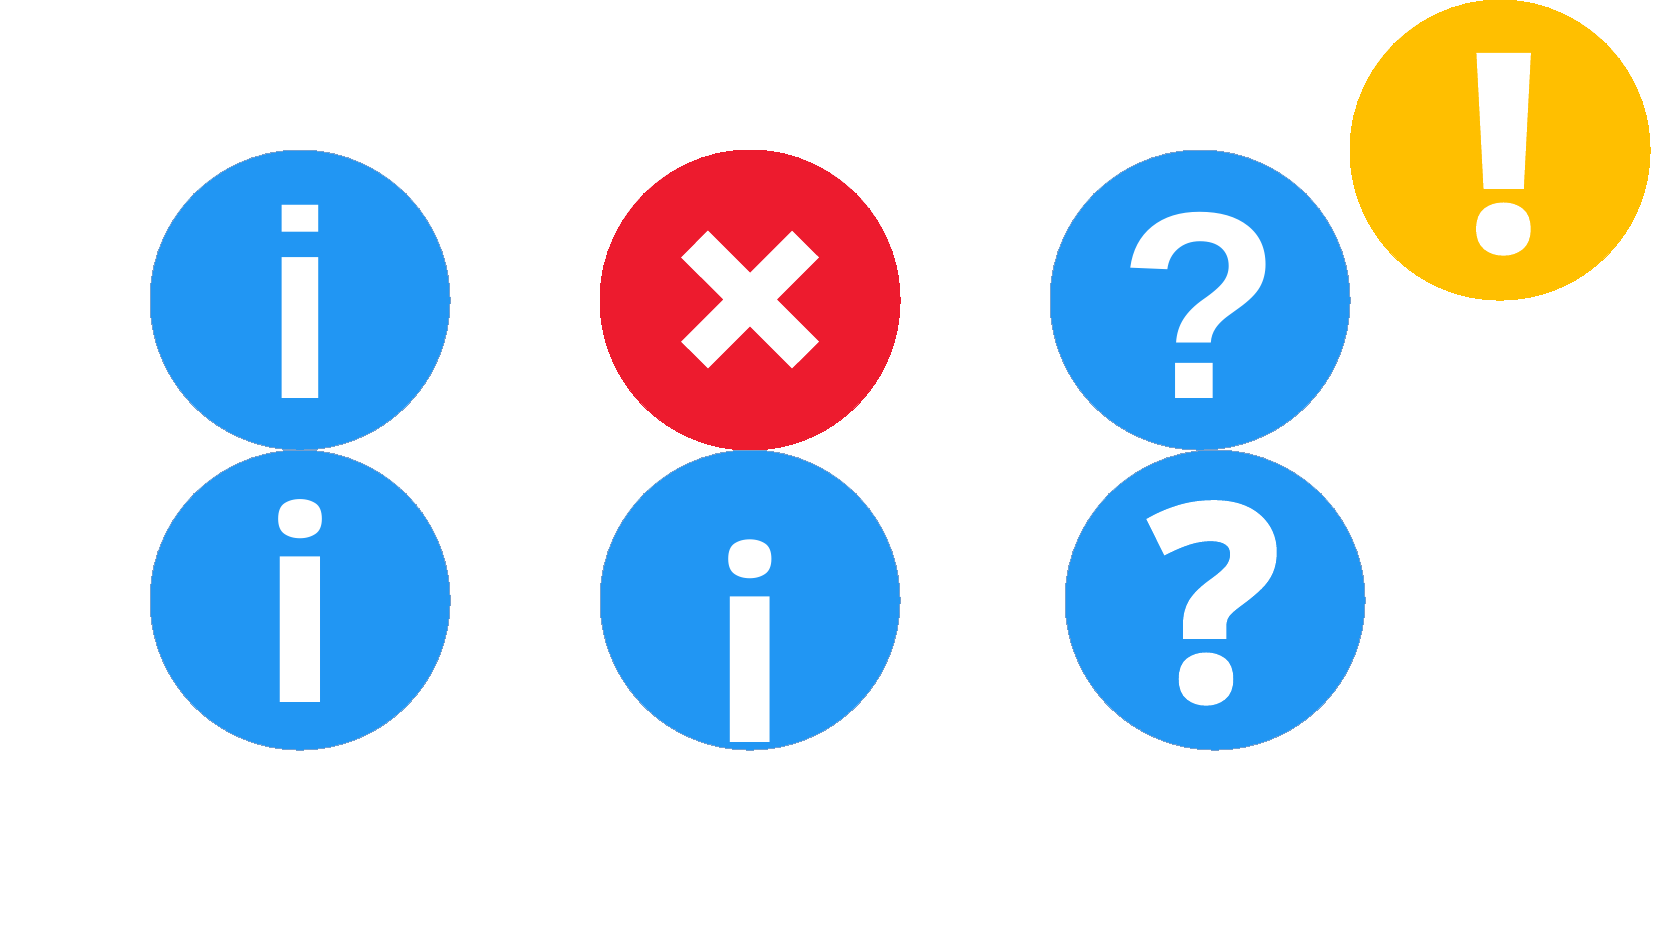

!
i
🞬
?
i
?
i